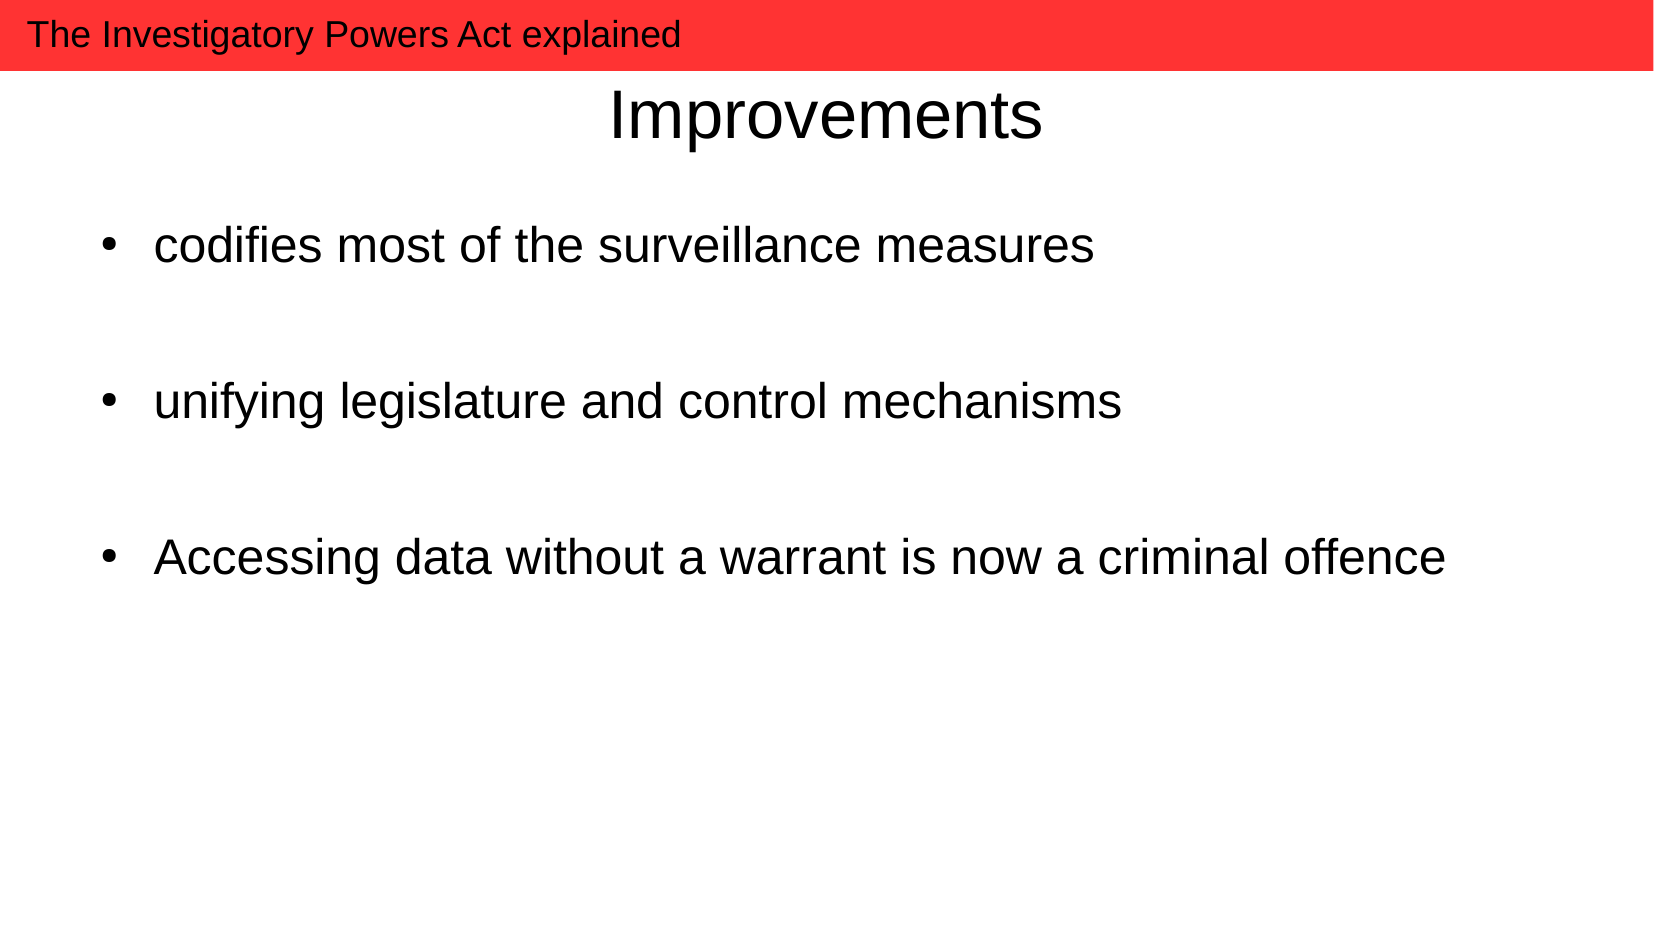

The Investigatory Powers Act explained
# Improvements
codifies most of the surveillance measures
unifying legislature and control mechanisms
Accessing data without a warrant is now a criminal offence